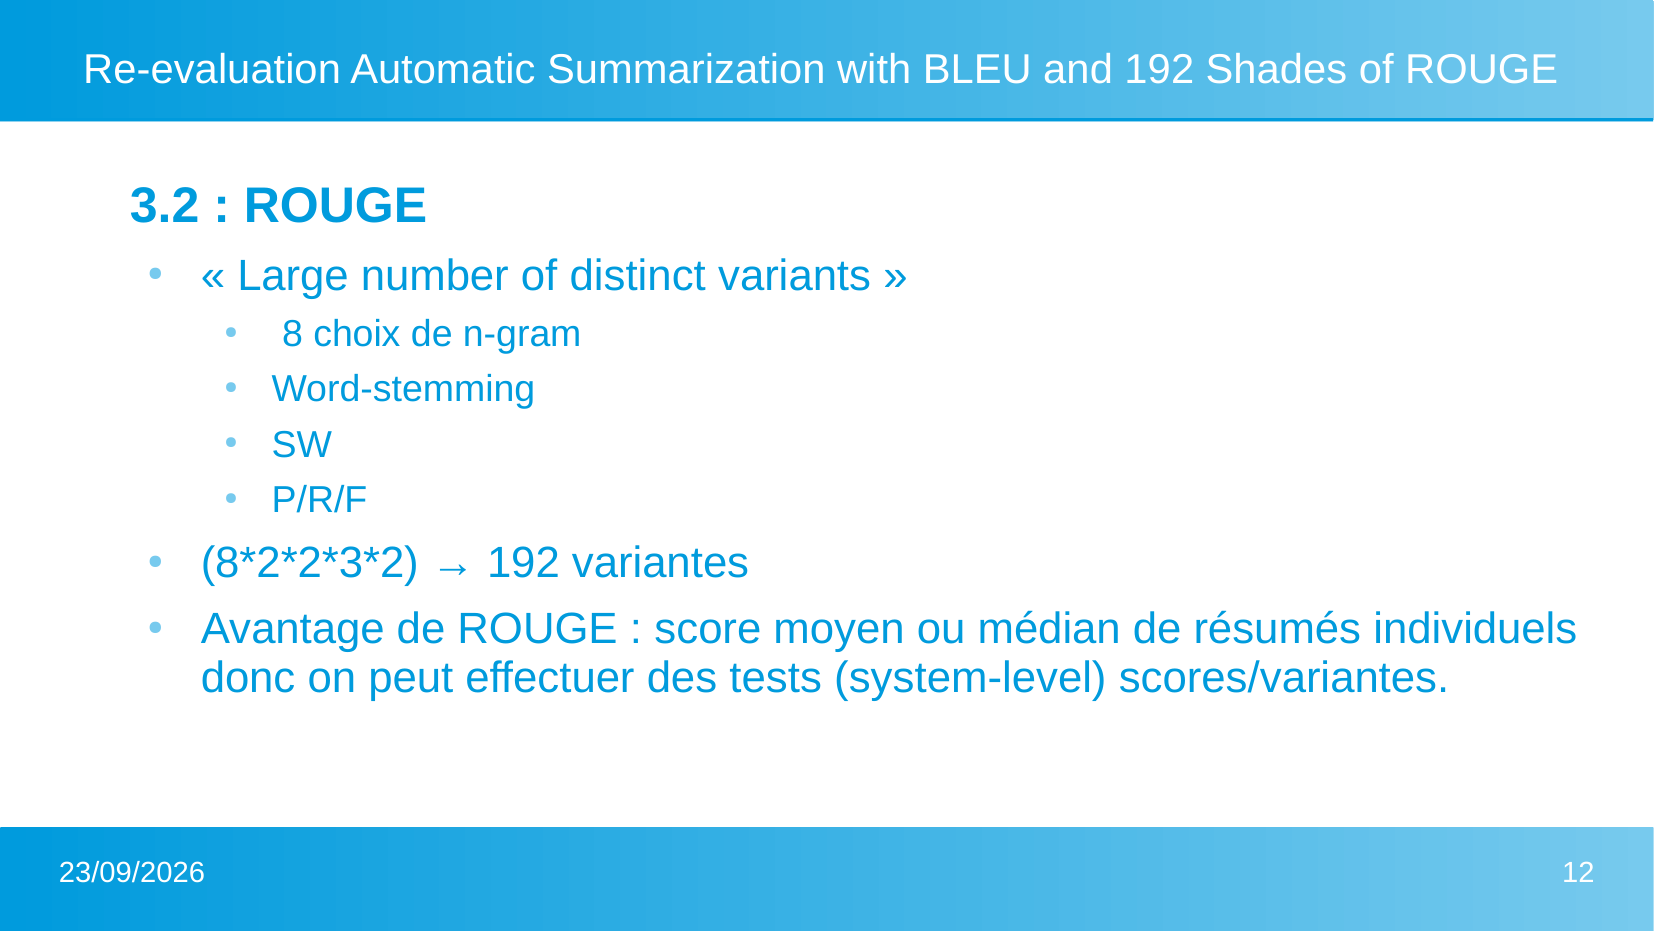

# Re-evaluation Automatic Summarization with BLEU and 192 Shades of ROUGE
3.2 : ROUGE
« Large number of distinct variants »
 8 choix de n-gram
Word-stemming
SW
P/R/F
(8*2*2*3*2) → 192 variantes
Avantage de ROUGE : score moyen ou médian de résumés individuels donc on peut effectuer des tests (system-level) scores/variantes.
12